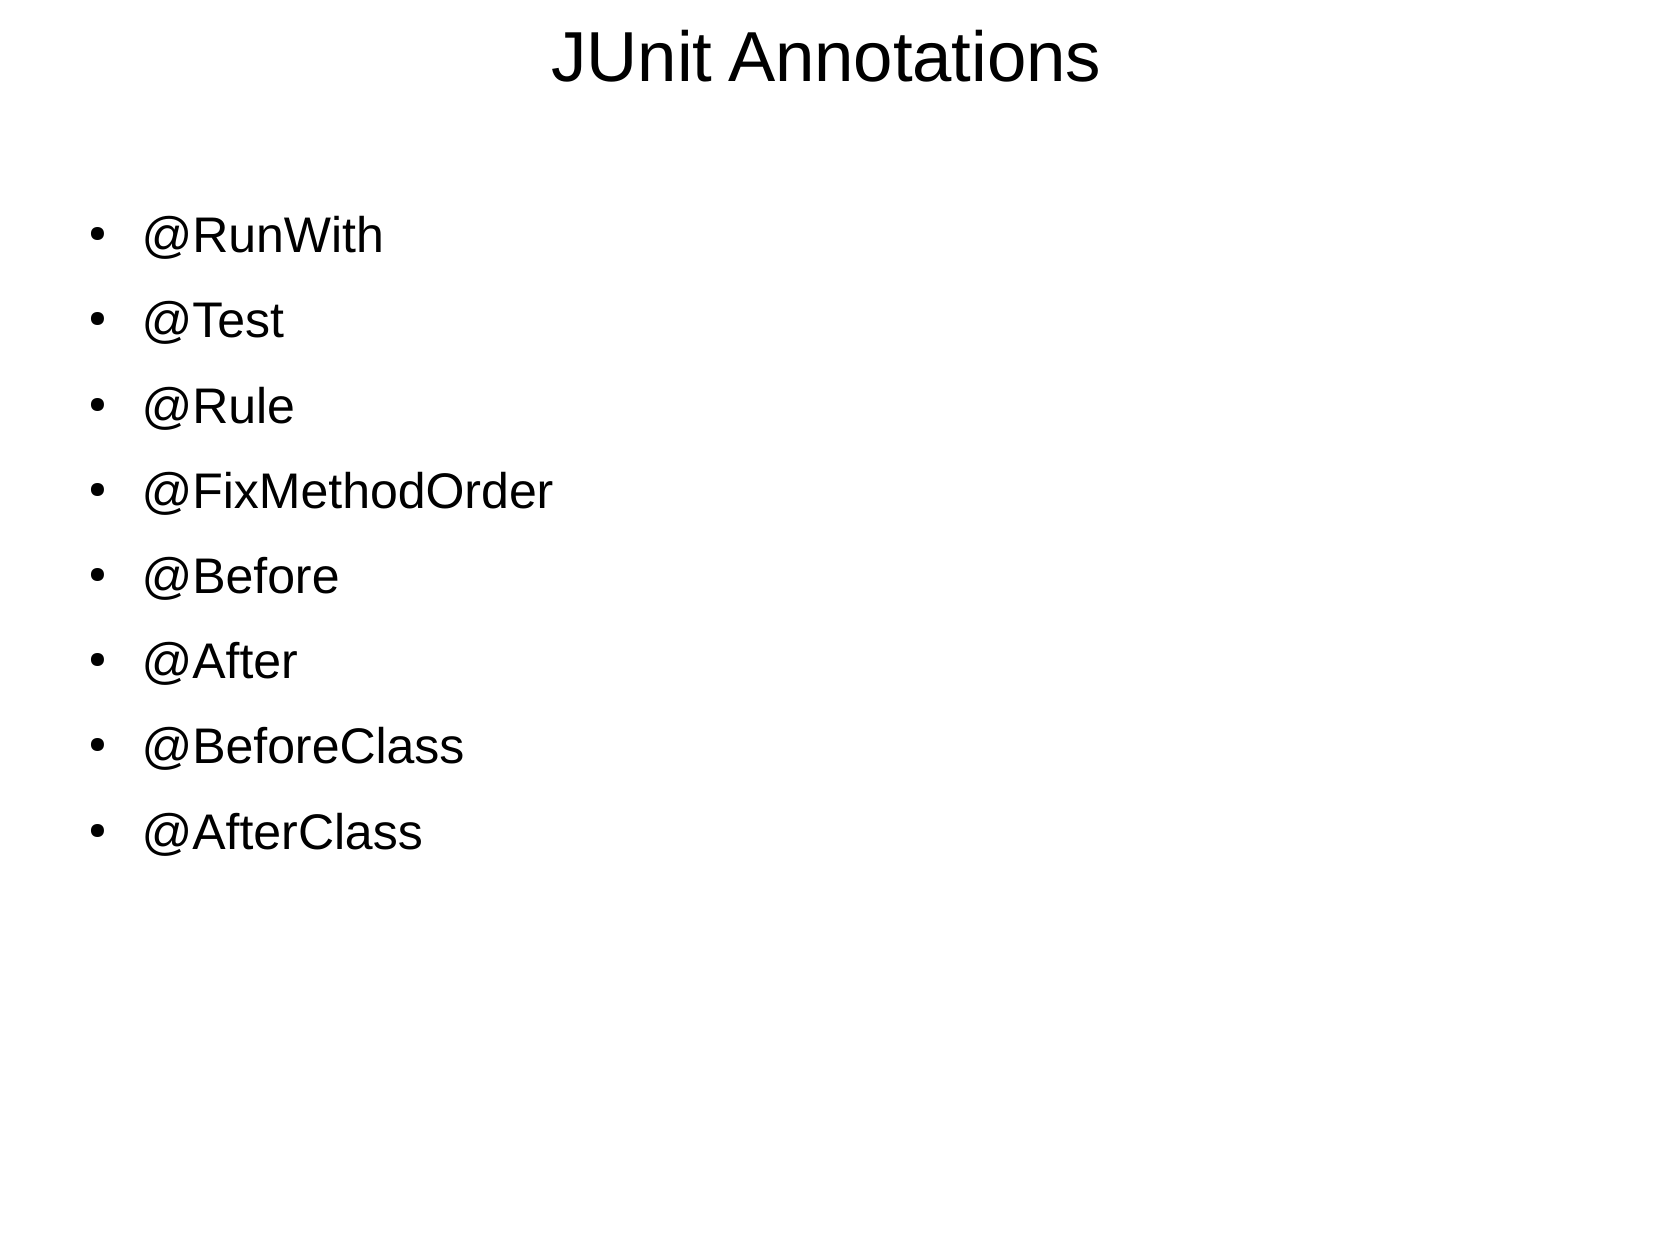

# JUnit Annotations
@RunWith
@Test
@Rule
@FixMethodOrder
@Before
@After
@BeforeClass
@AfterClass